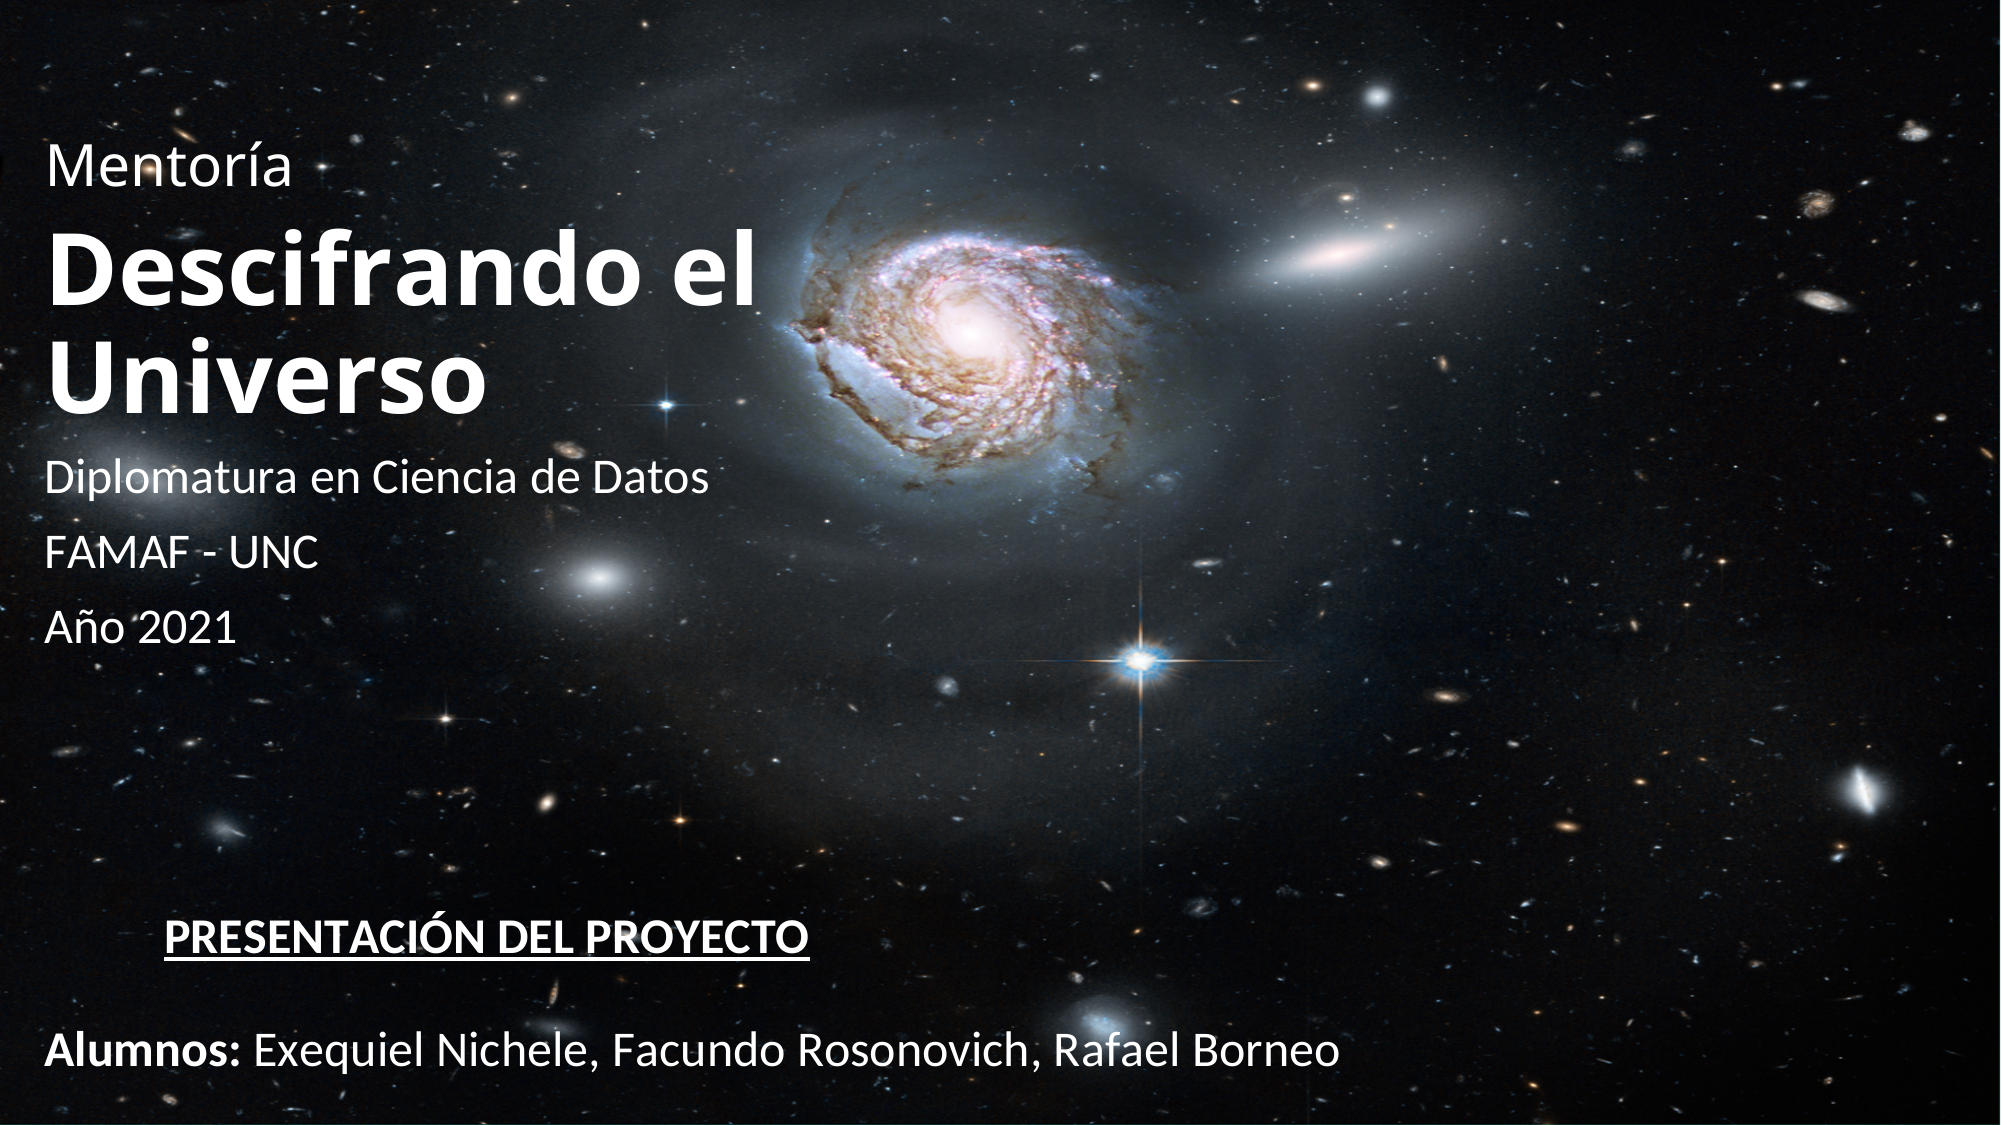

Mentoría
# Descifrando el Universo
Diplomatura en Ciencia de Datos
FAMAF - UNC
Año 2021
PRESENTACIÓN DEL PROYECTO
Alumnos: Exequiel Nichele, Facundo Rosonovich, Rafael Borneo